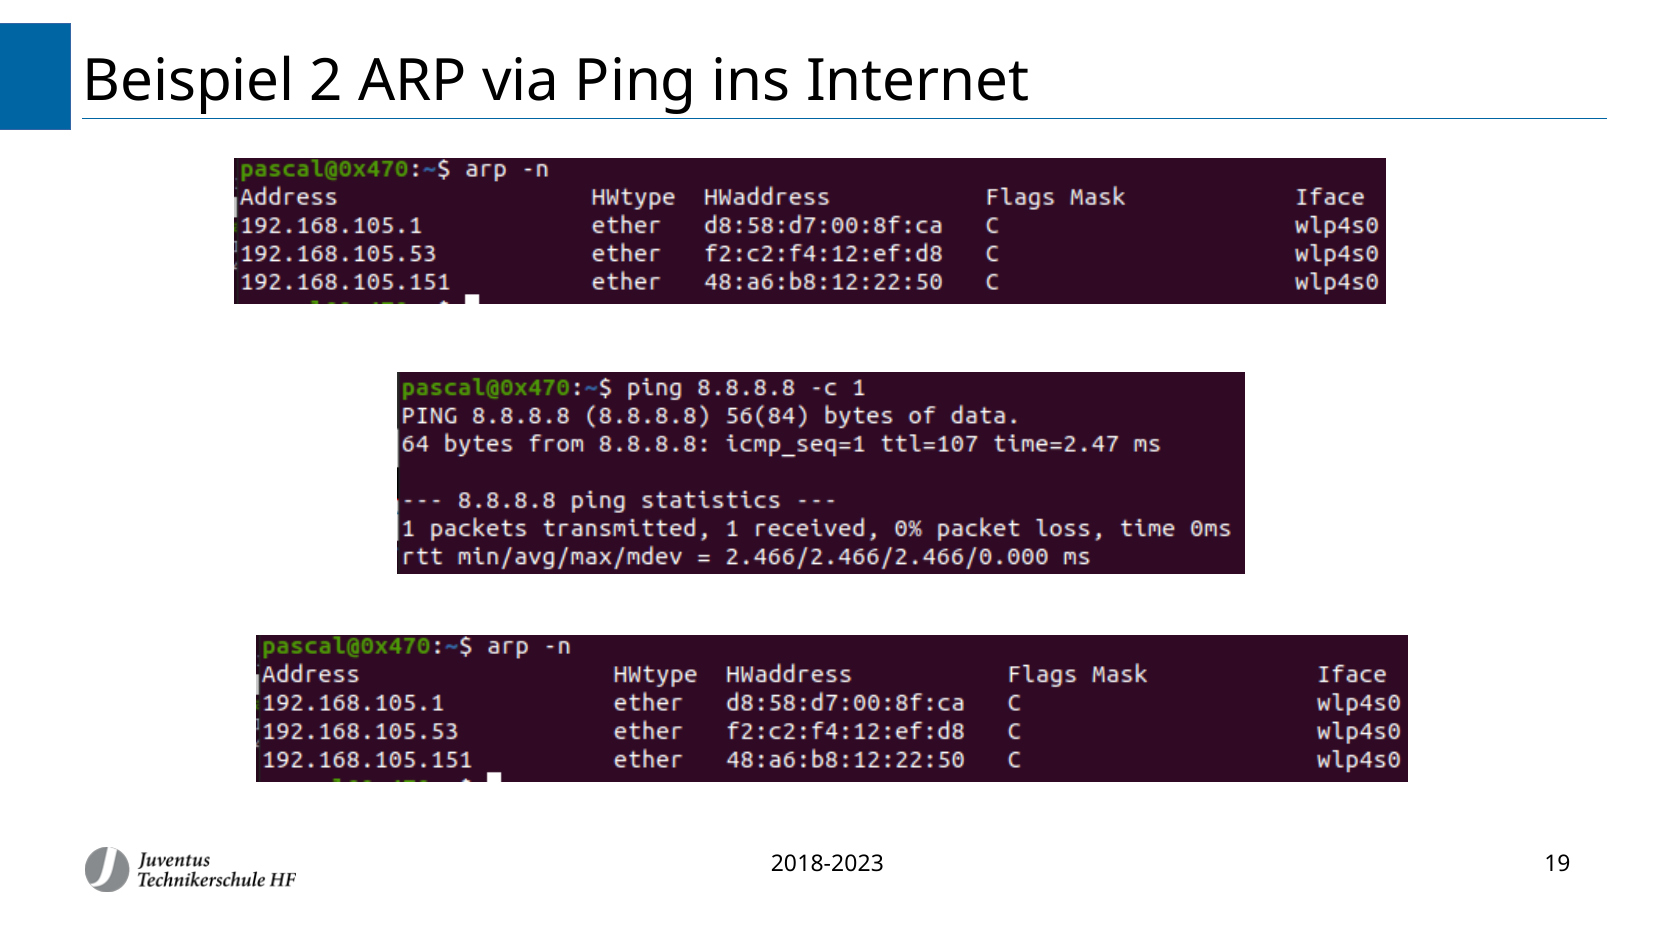

# Beispiel 2 ARP via Ping ins Internet
2018-2023
19